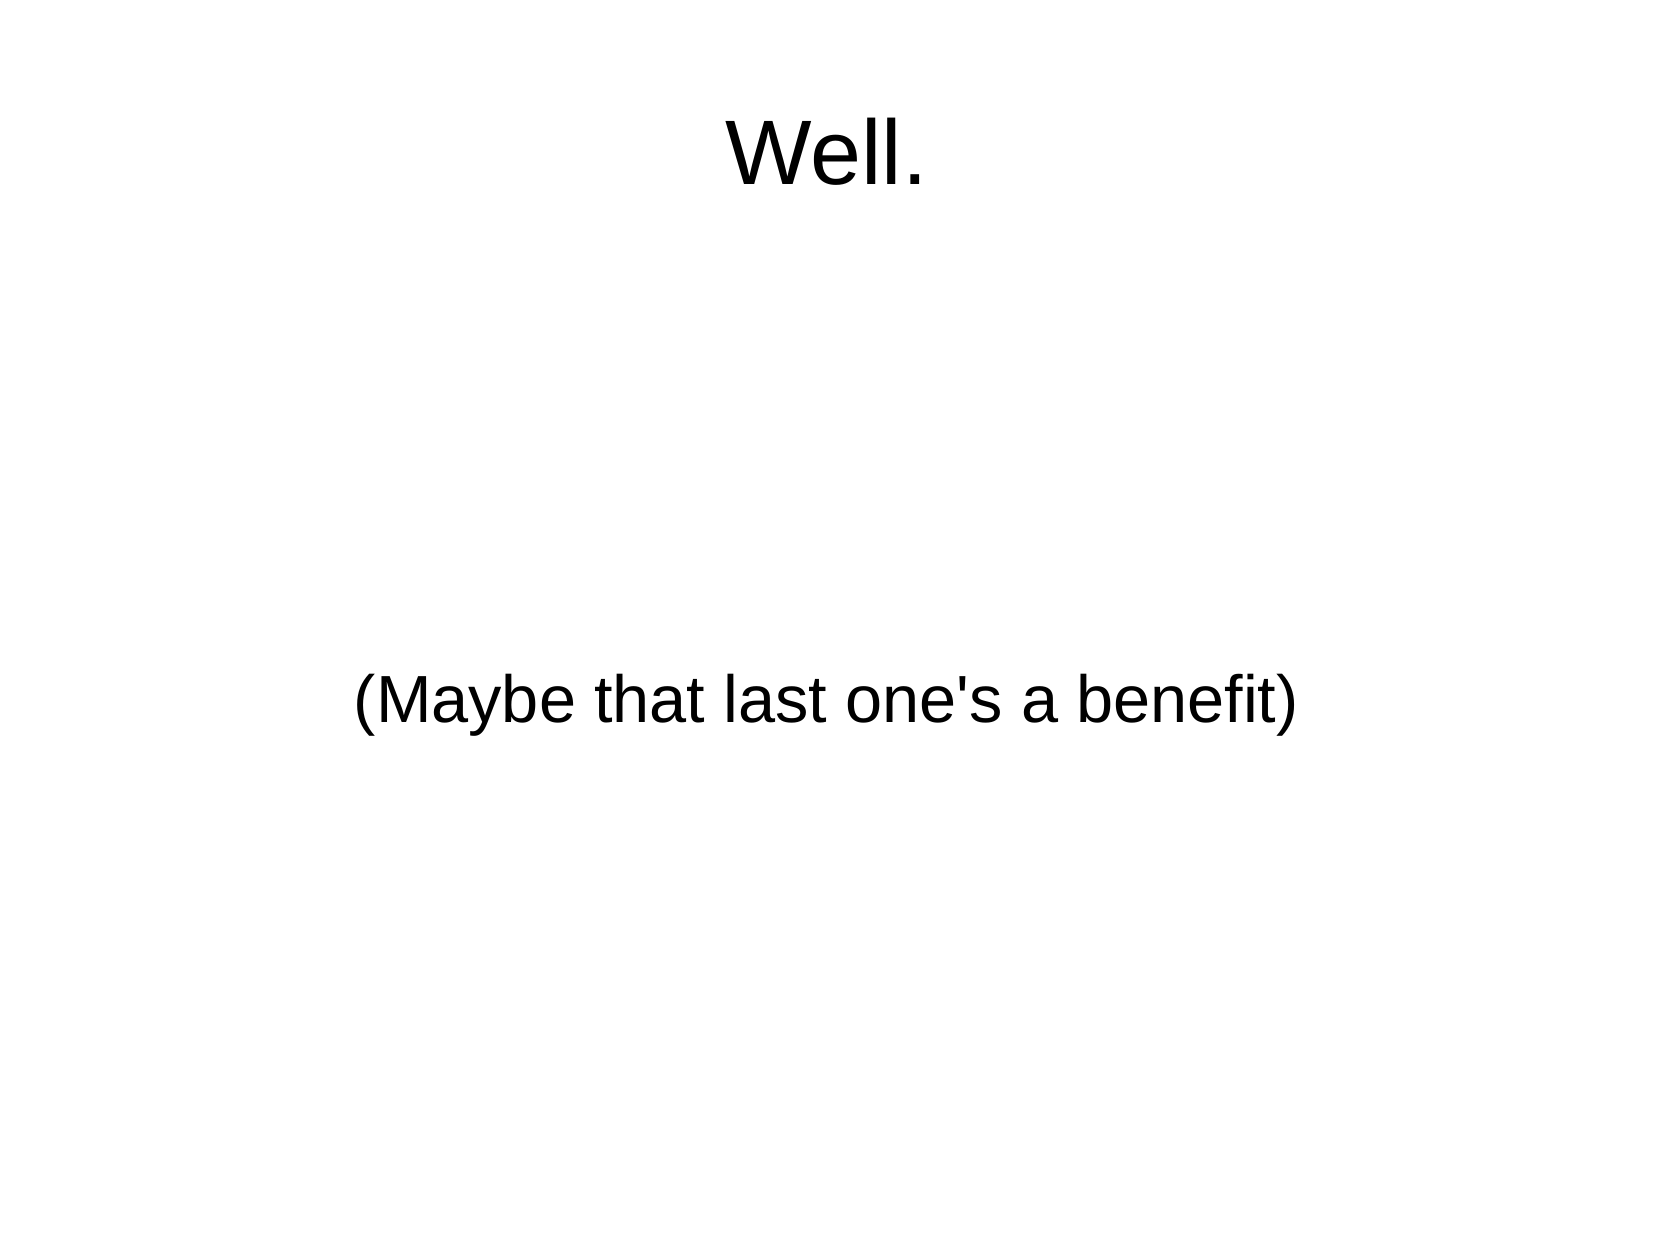

# Well.
(Maybe that last one's a benefit)